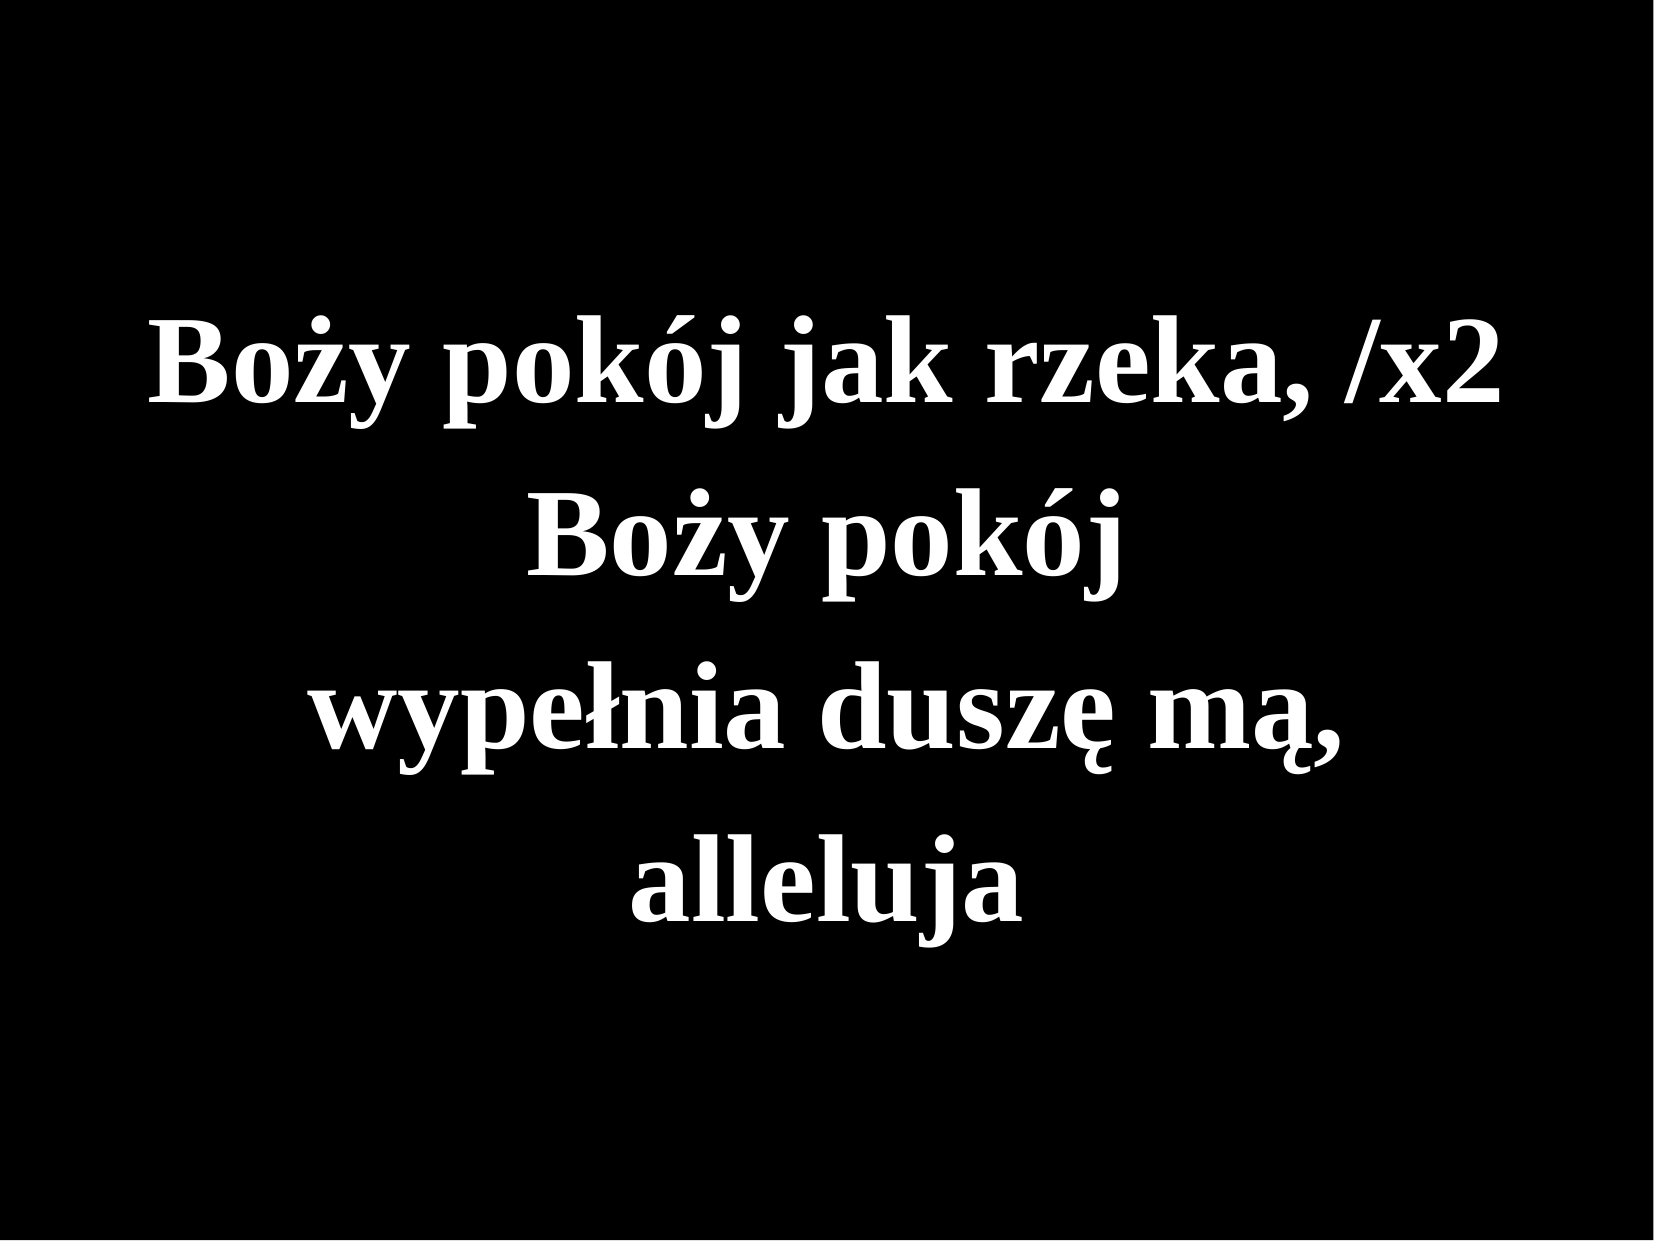

# Boży pokój jak rzeka, /x2 ppp Boży pokój ppp wypełnia duszę mą, ppp alleluja